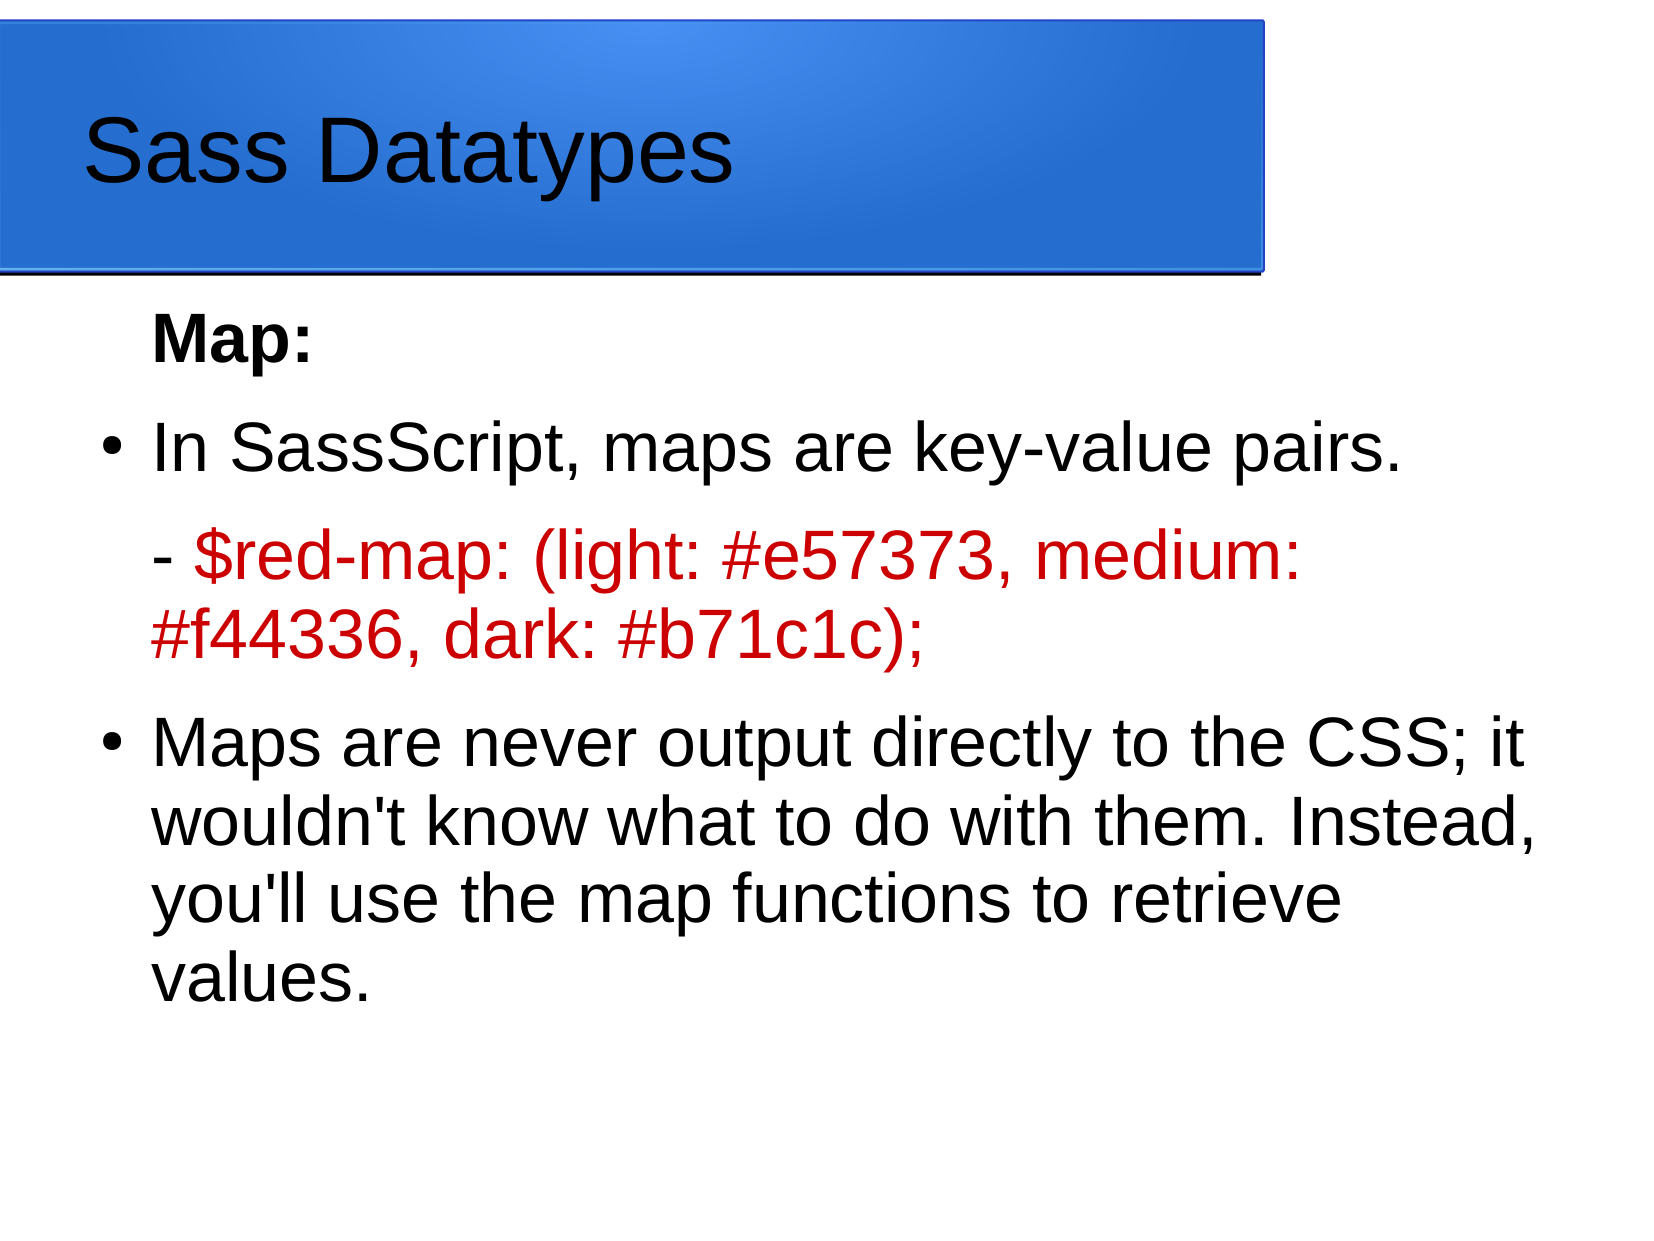

# Sass Datatypes
Map:
In SassScript, maps are key-value pairs.
- $red-map: (light: #e57373, medium: #f44336, dark: #b71c1c);
Maps are never output directly to the CSS; it wouldn't know what to do with them. Instead, you'll use the map functions to retrieve values.